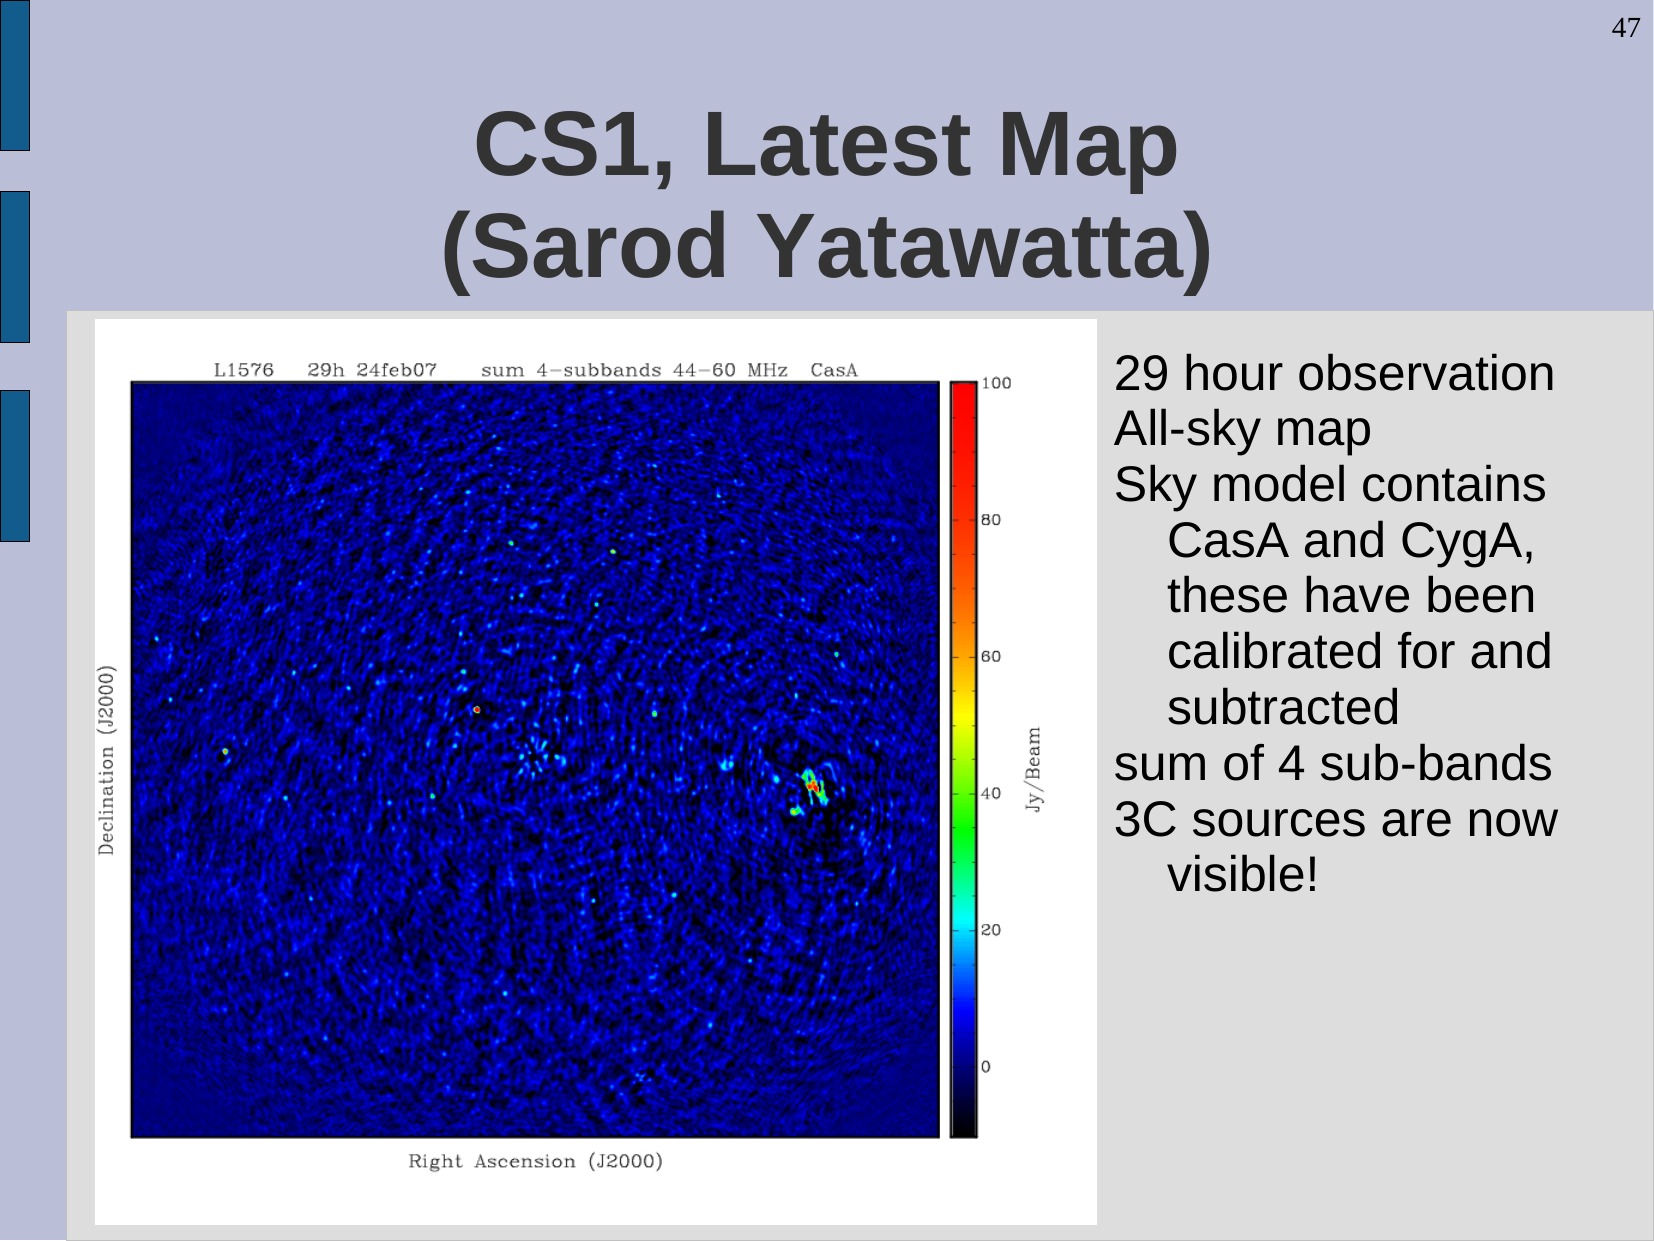

47
# CS1, Latest Map (Sarod Yatawatta)
29 hour observation
All-sky map
Sky model contains CasA and CygA, these have been calibrated for and subtracted
sum of 4 sub-bands
3C sources are now visible!